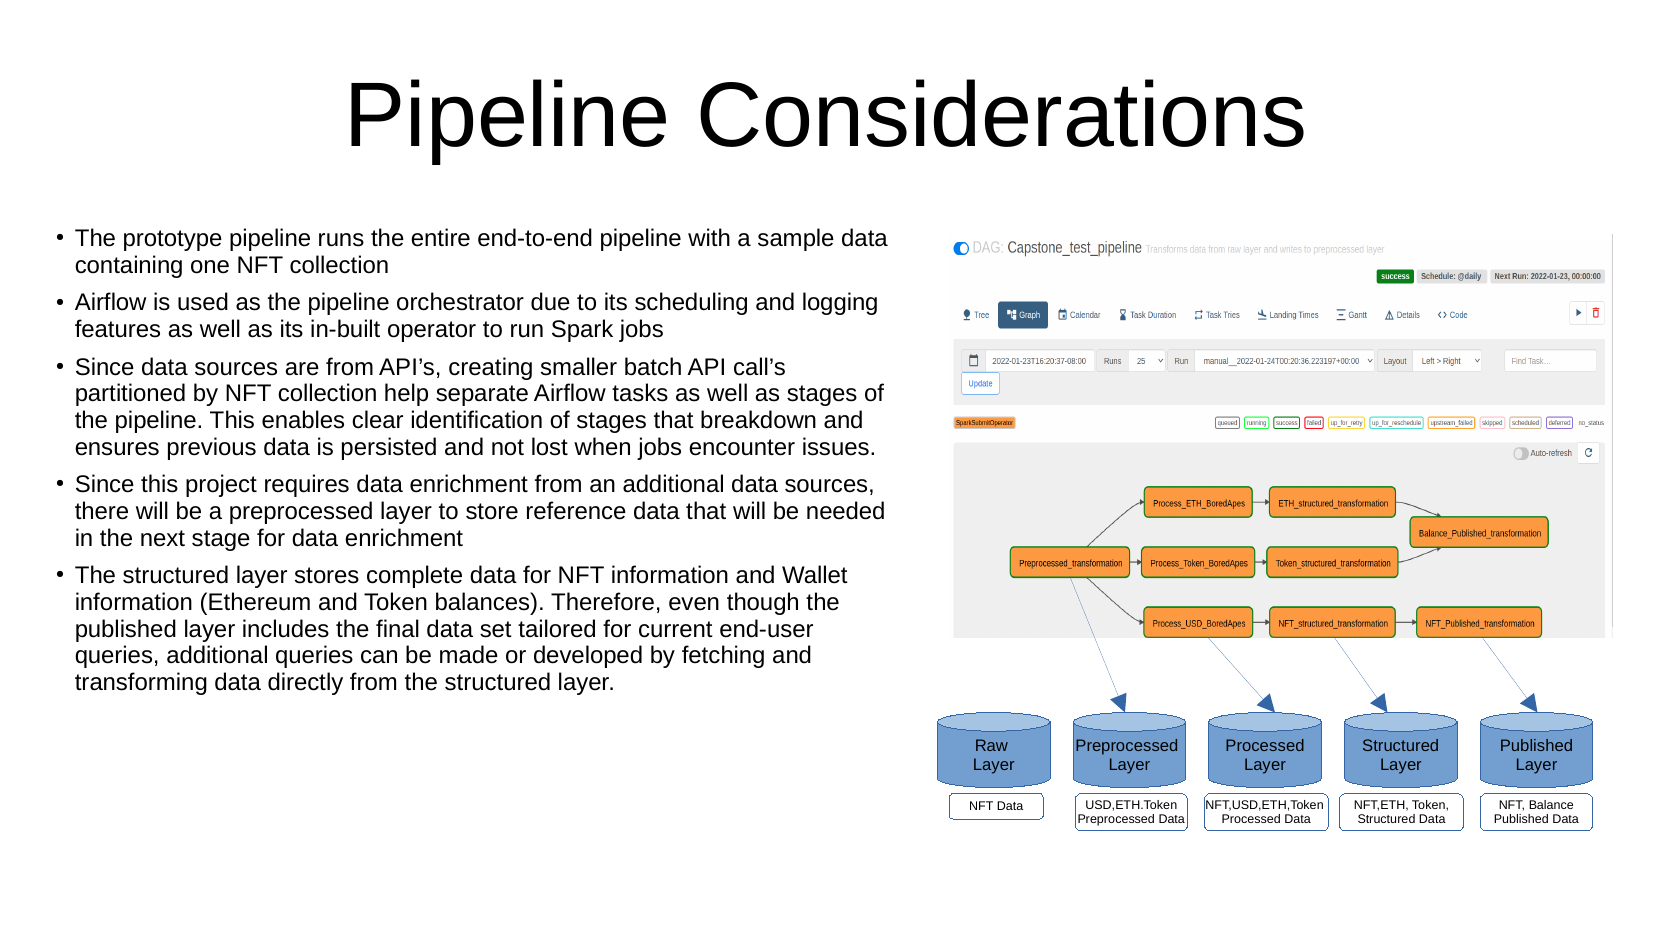

# Pipeline Considerations
The prototype pipeline runs the entire end-to-end pipeline with a sample data containing one NFT collection
Airflow is used as the pipeline orchestrator due to its scheduling and logging features as well as its in-built operator to run Spark jobs
Since data sources are from API’s, creating smaller batch API call’s partitioned by NFT collection help separate Airflow tasks as well as stages of the pipeline. This enables clear identification of stages that breakdown and ensures previous data is persisted and not lost when jobs encounter issues.
Since this project requires data enrichment from an additional data sources, there will be a preprocessed layer to store reference data that will be needed in the next stage for data enrichment
The structured layer stores complete data for NFT information and Wallet information (Ethereum and Token balances). Therefore, even though the published layer includes the final data set tailored for current end-user queries, additional queries can be made or developed by fetching and transforming data directly from the structured layer.
Raw
Layer
Preprocessed
Layer
Processed
Layer
Structured
Layer
Published
Layer
NFT Data
USD,ETH.Token
Preprocessed Data
NFT,USD,ETH,Token
Processed Data
NFT,ETH, Token,
Structured Data
NFT, Balance
Published Data